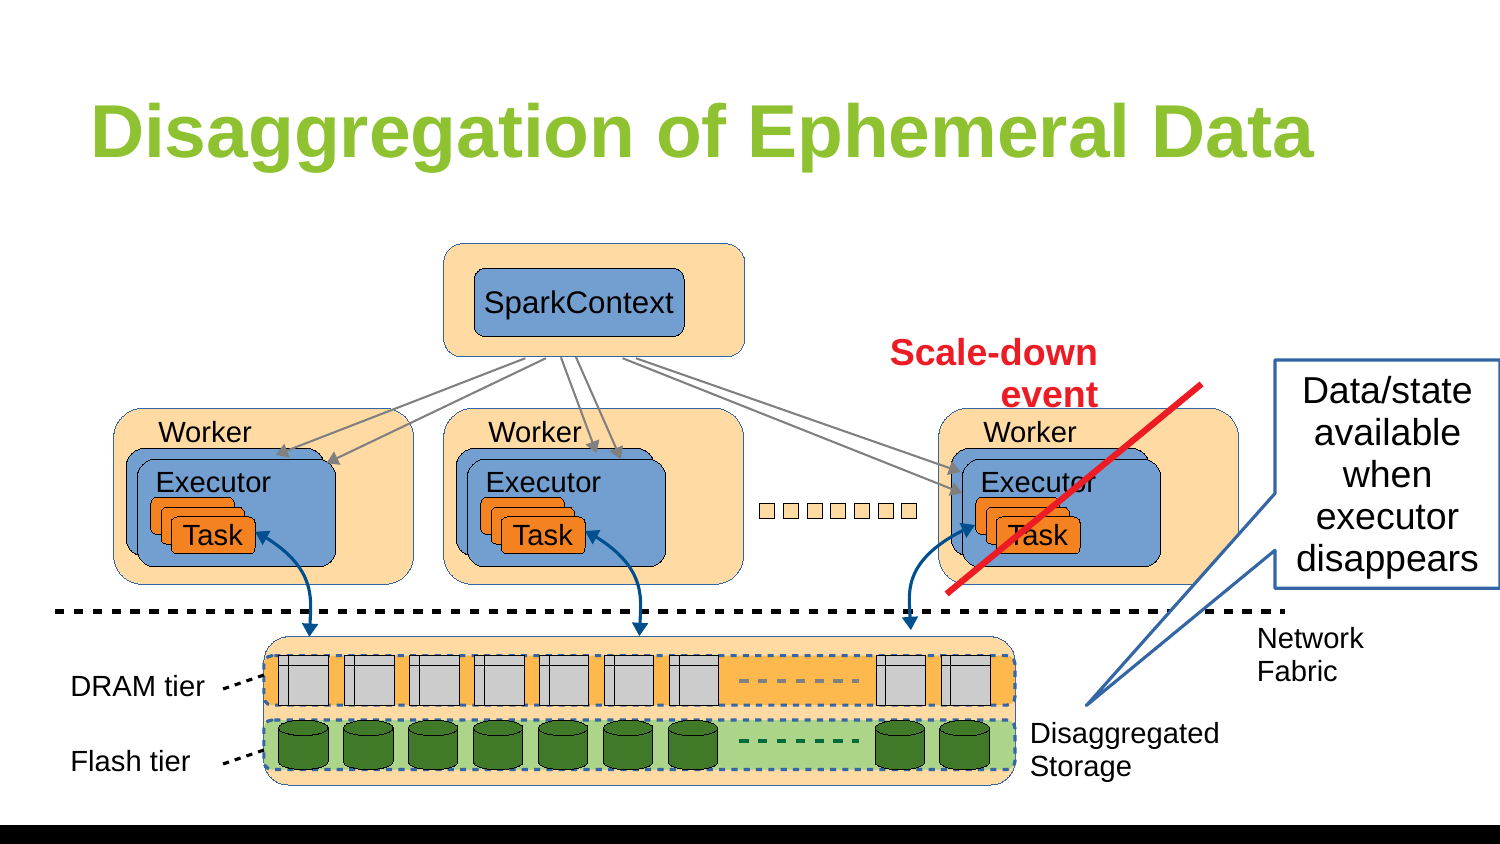

#
Disaggregation of Ephemeral Data
SparkContext
Scale-down
event
Data/state
available
when
executor
disappears
Worker
Worker
Worker
Executor
Executor
Executor
Task
Task
Task
Network
Fabric
DRAM tier
Disaggregated
Storage
Flash tier